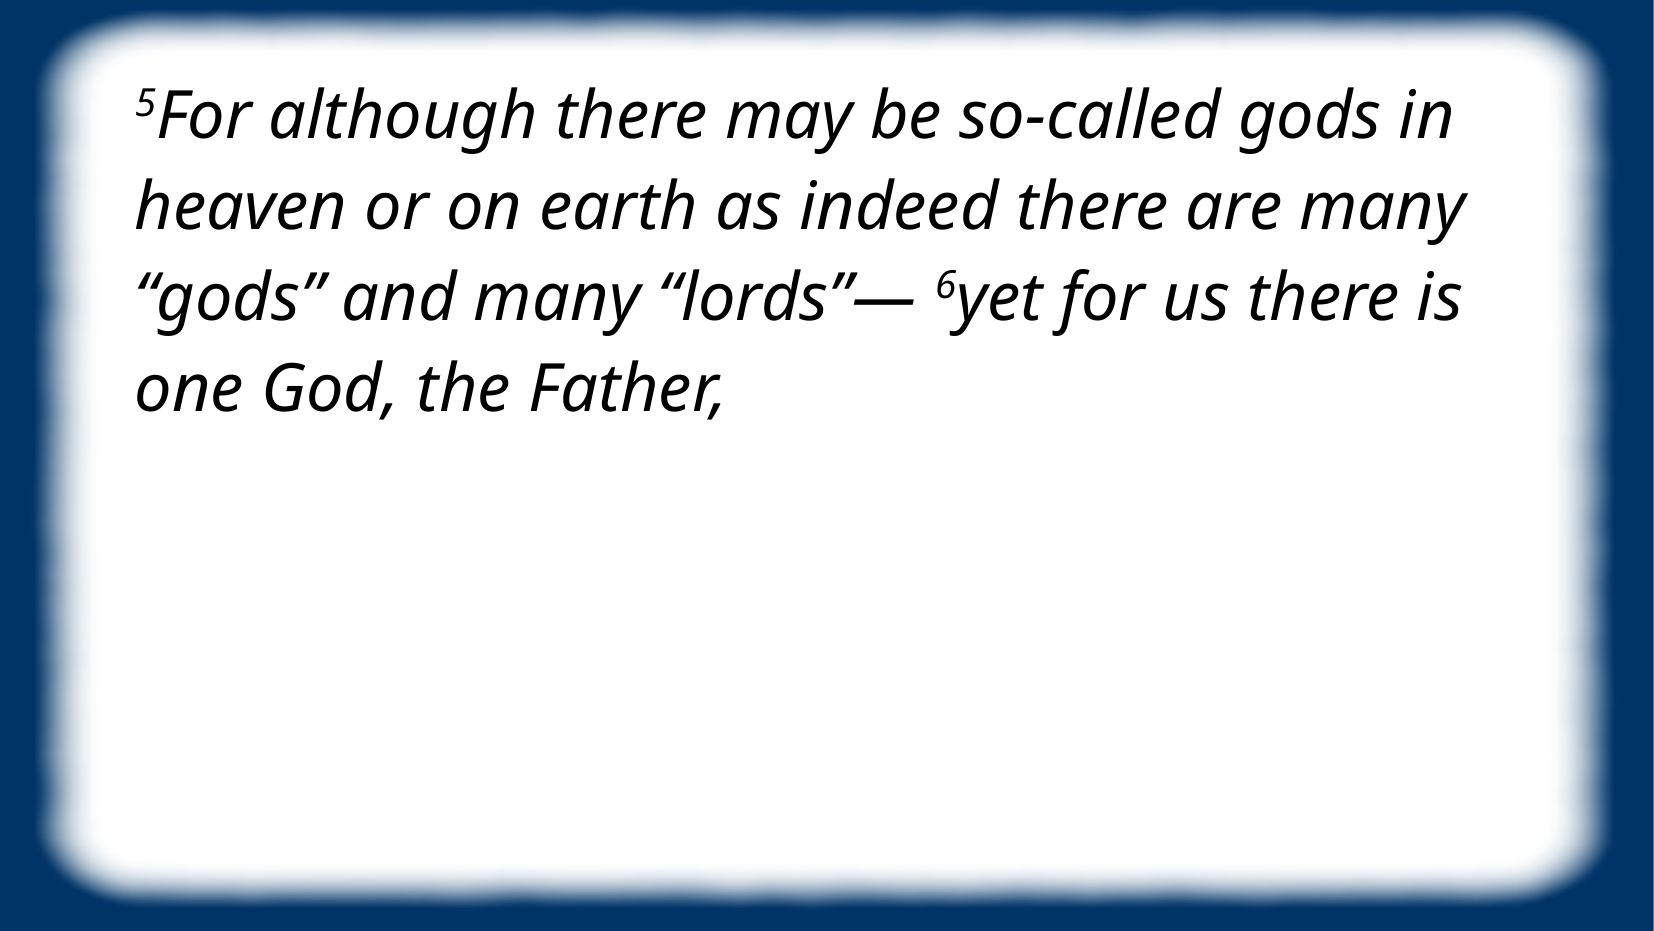

5For although there may be so-called gods in heaven or on earth as indeed there are many “gods” and many “lords”— 6yet for us there is one God, the Father,